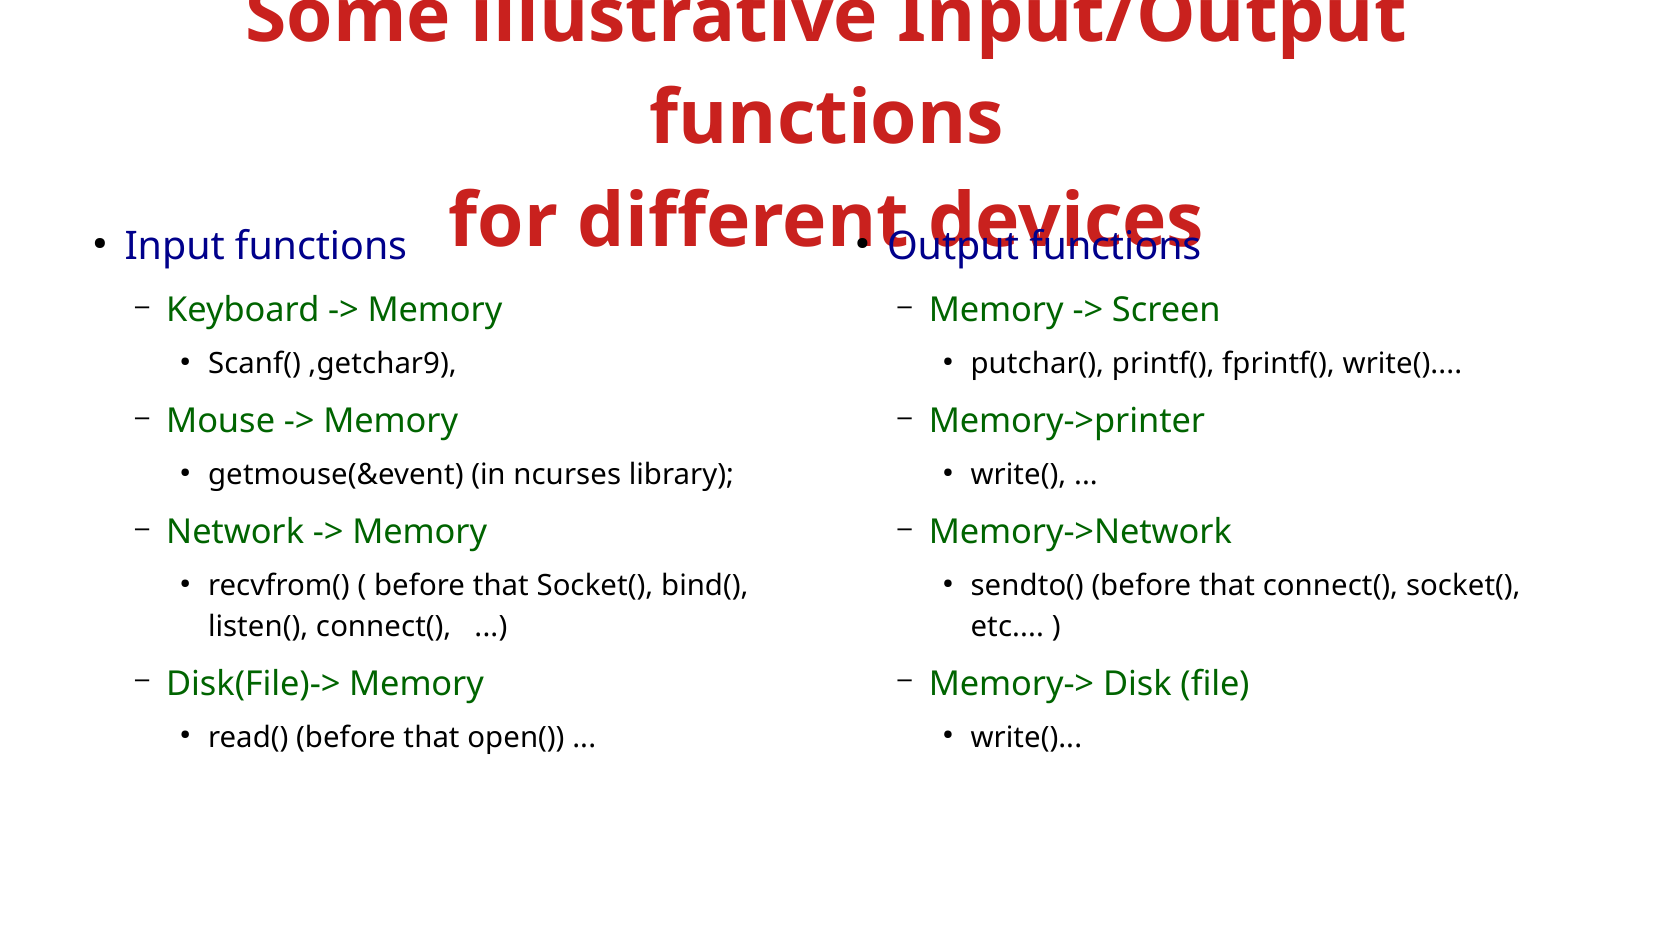

# Some illustrative Input/Output functions for different devices
Input functions
Keyboard -> Memory
Scanf() ,getchar9),
Mouse -> Memory
getmouse(&event) (in ncurses library);
Network -> Memory
recvfrom() ( before that Socket(), bind(), listen(), connect(), ...)
Disk(File)-> Memory
read() (before that open()) ...
Output functions
Memory -> Screen
putchar(), printf(), fprintf(), write()....
Memory->printer
write(), ...
Memory->Network
sendto() (before that connect(), socket(), etc.... )
Memory-> Disk (file)
write()...